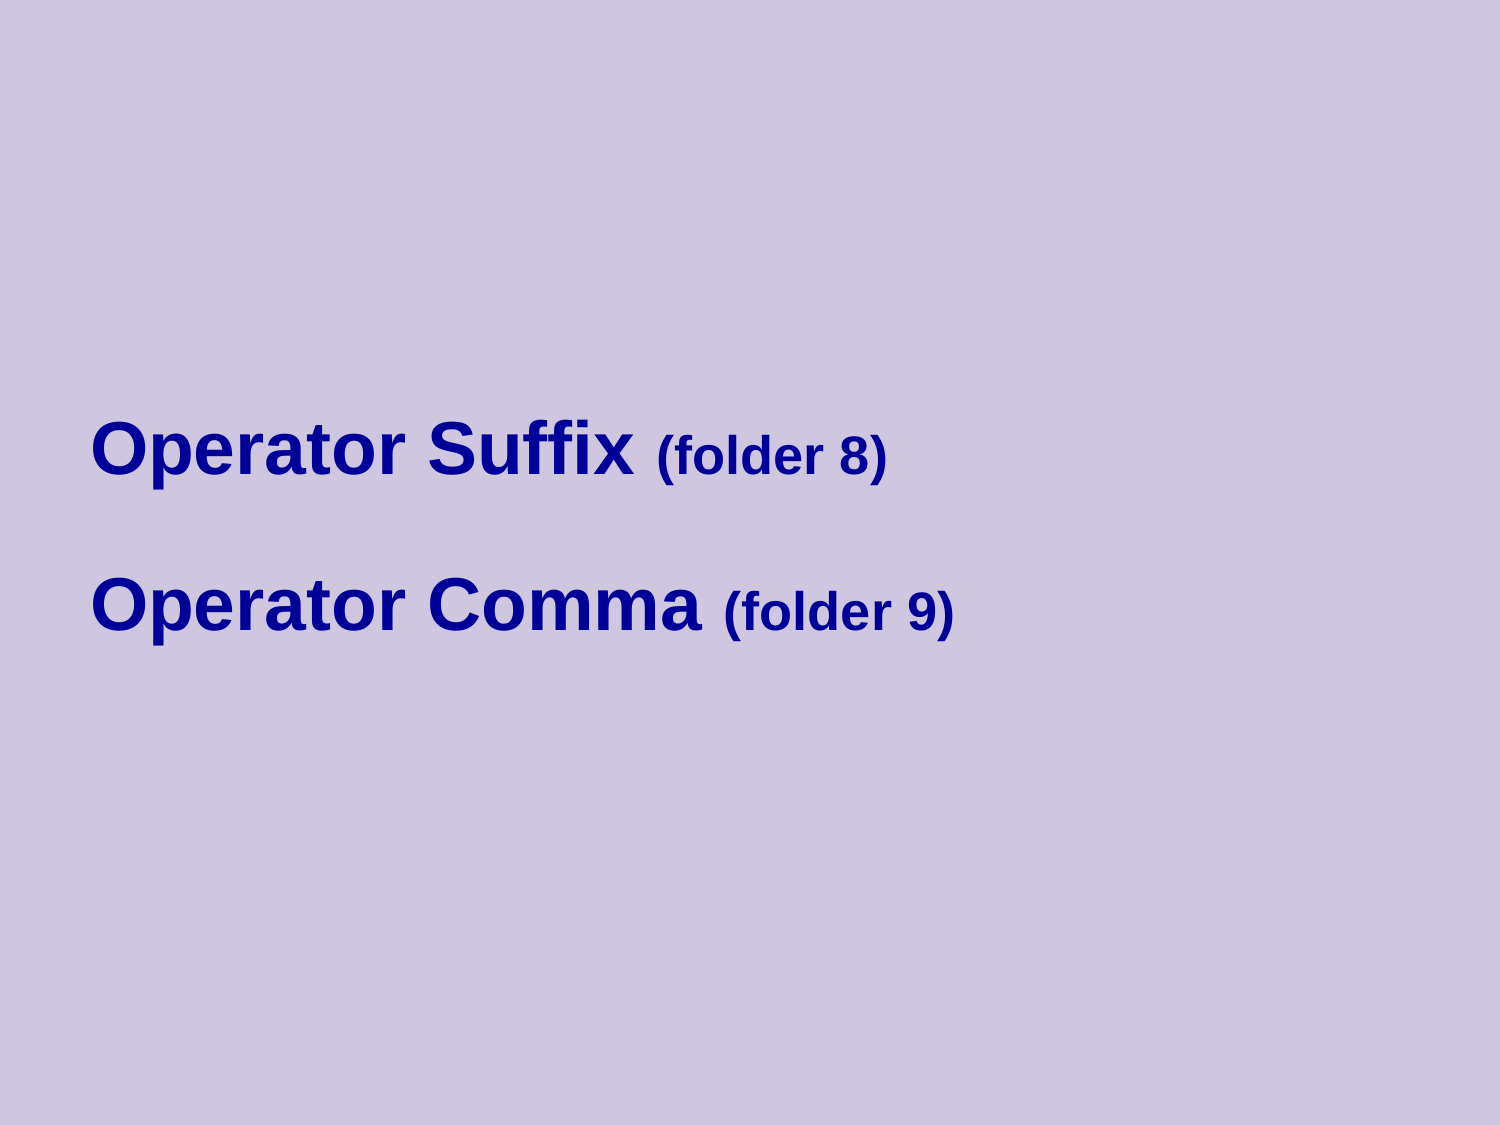

# Operator Suffix (folder 8) Operator Comma (folder 9)